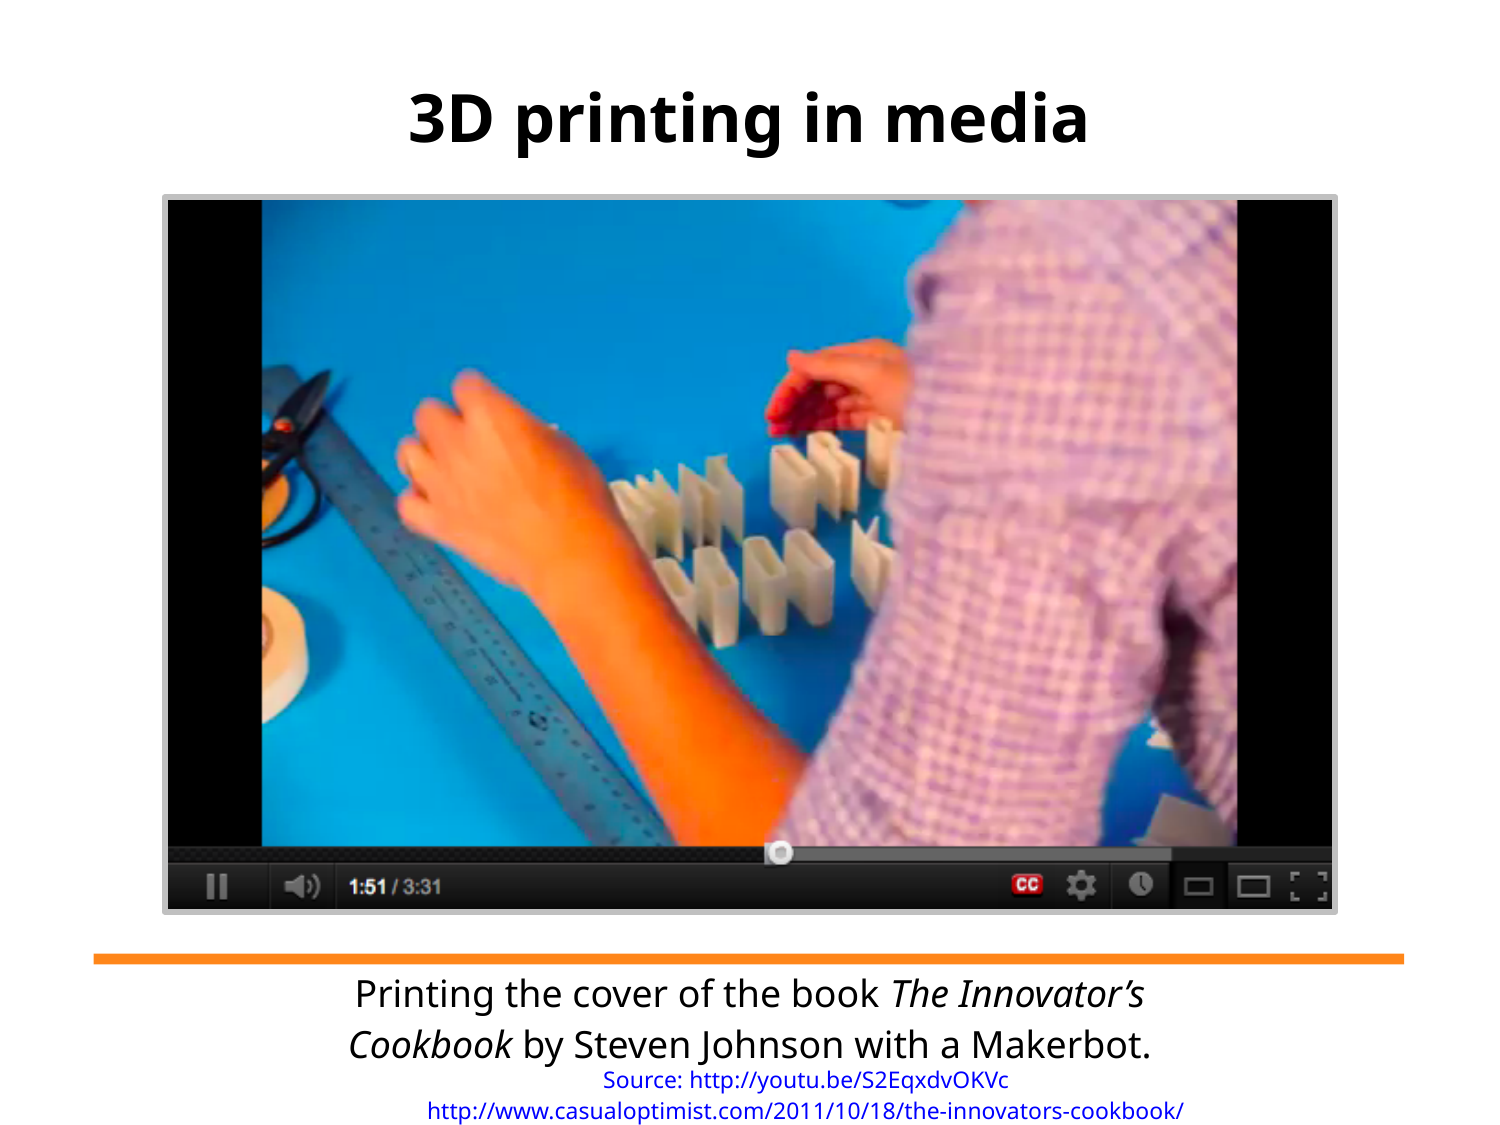

# 3D printing in media
Printing the cover of the book The Innovator’s Cookbook by Steven Johnson with a Makerbot.
Source: http://youtu.be/S2EqxdvOKVc
http://www.casualoptimist.com/2011/10/18/the-innovators-cookbook/